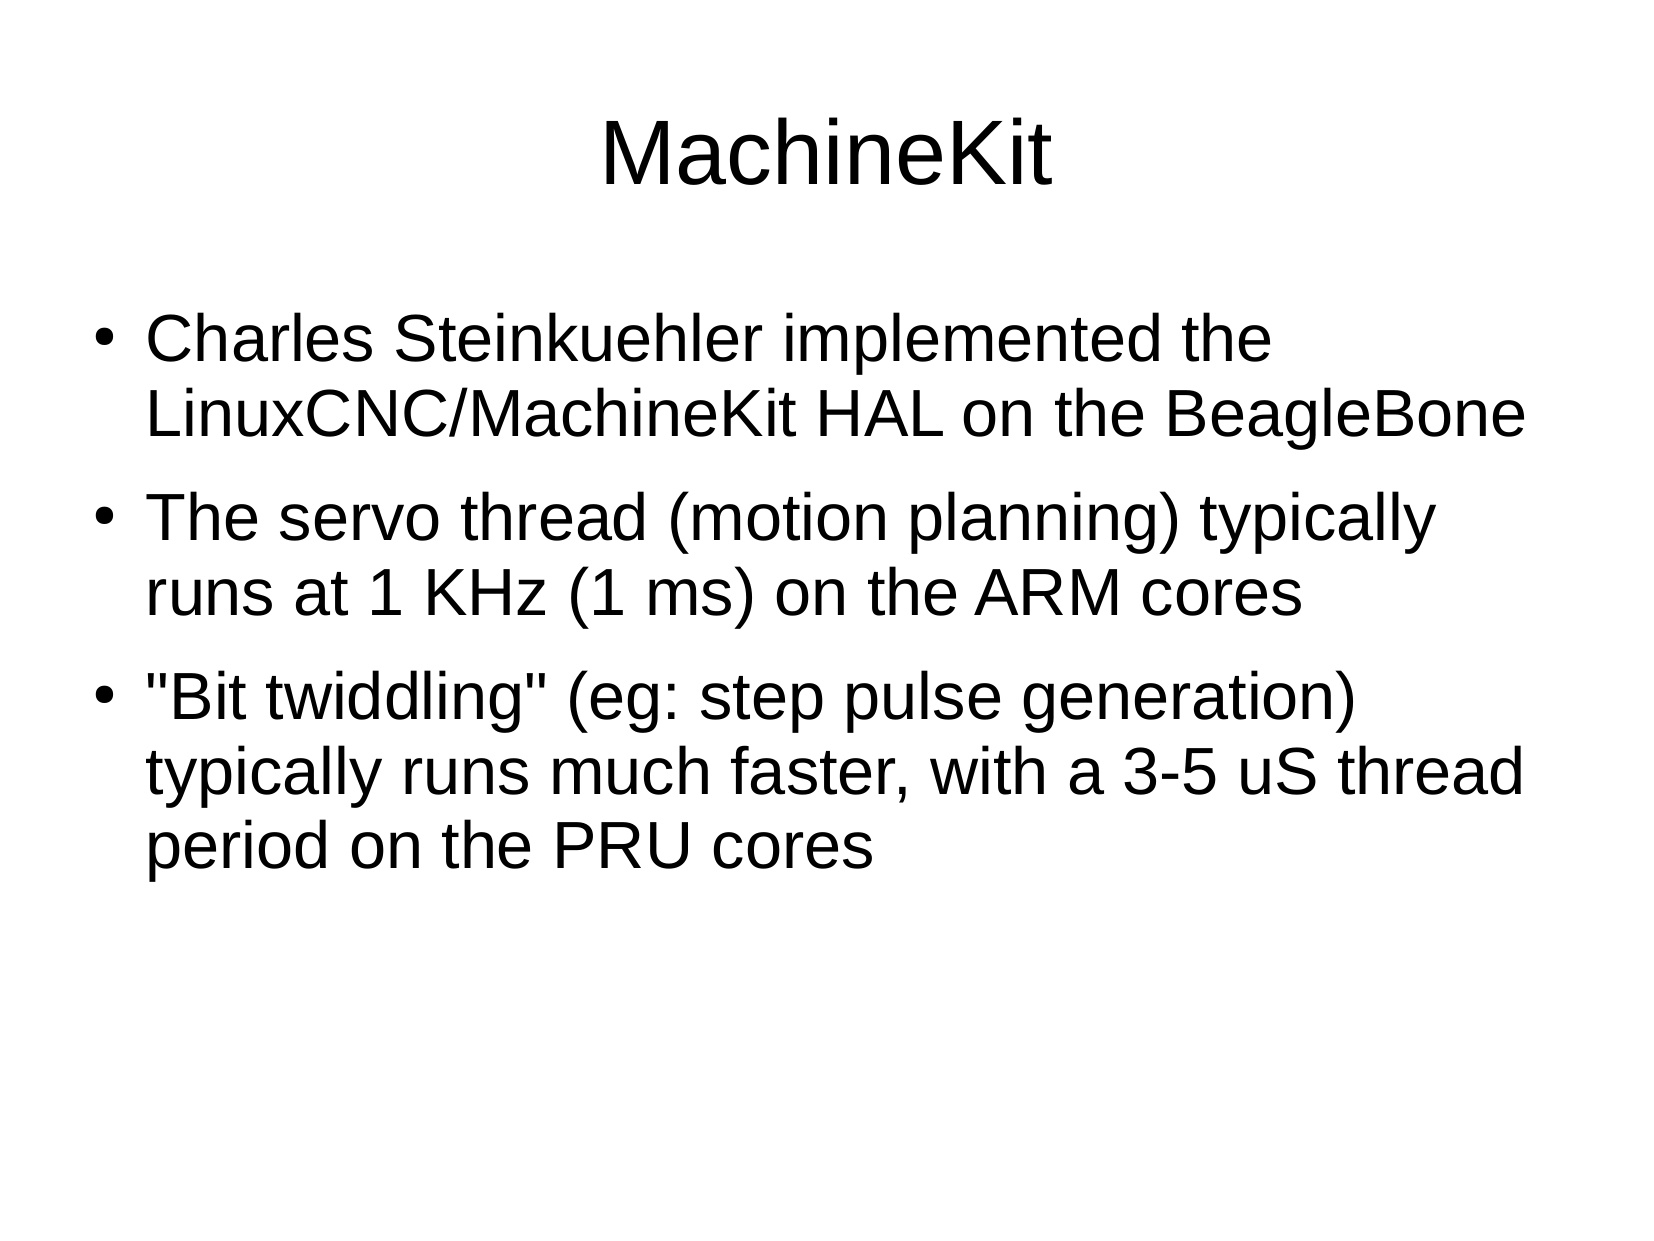

# MachineKit
Charles Steinkuehler implemented the LinuxCNC/MachineKit HAL on the BeagleBone
The servo thread (motion planning) typically runs at 1 KHz (1 ms) on the ARM cores
"Bit twiddling" (eg: step pulse generation) typically runs much faster, with a 3-5 uS thread period on the PRU cores